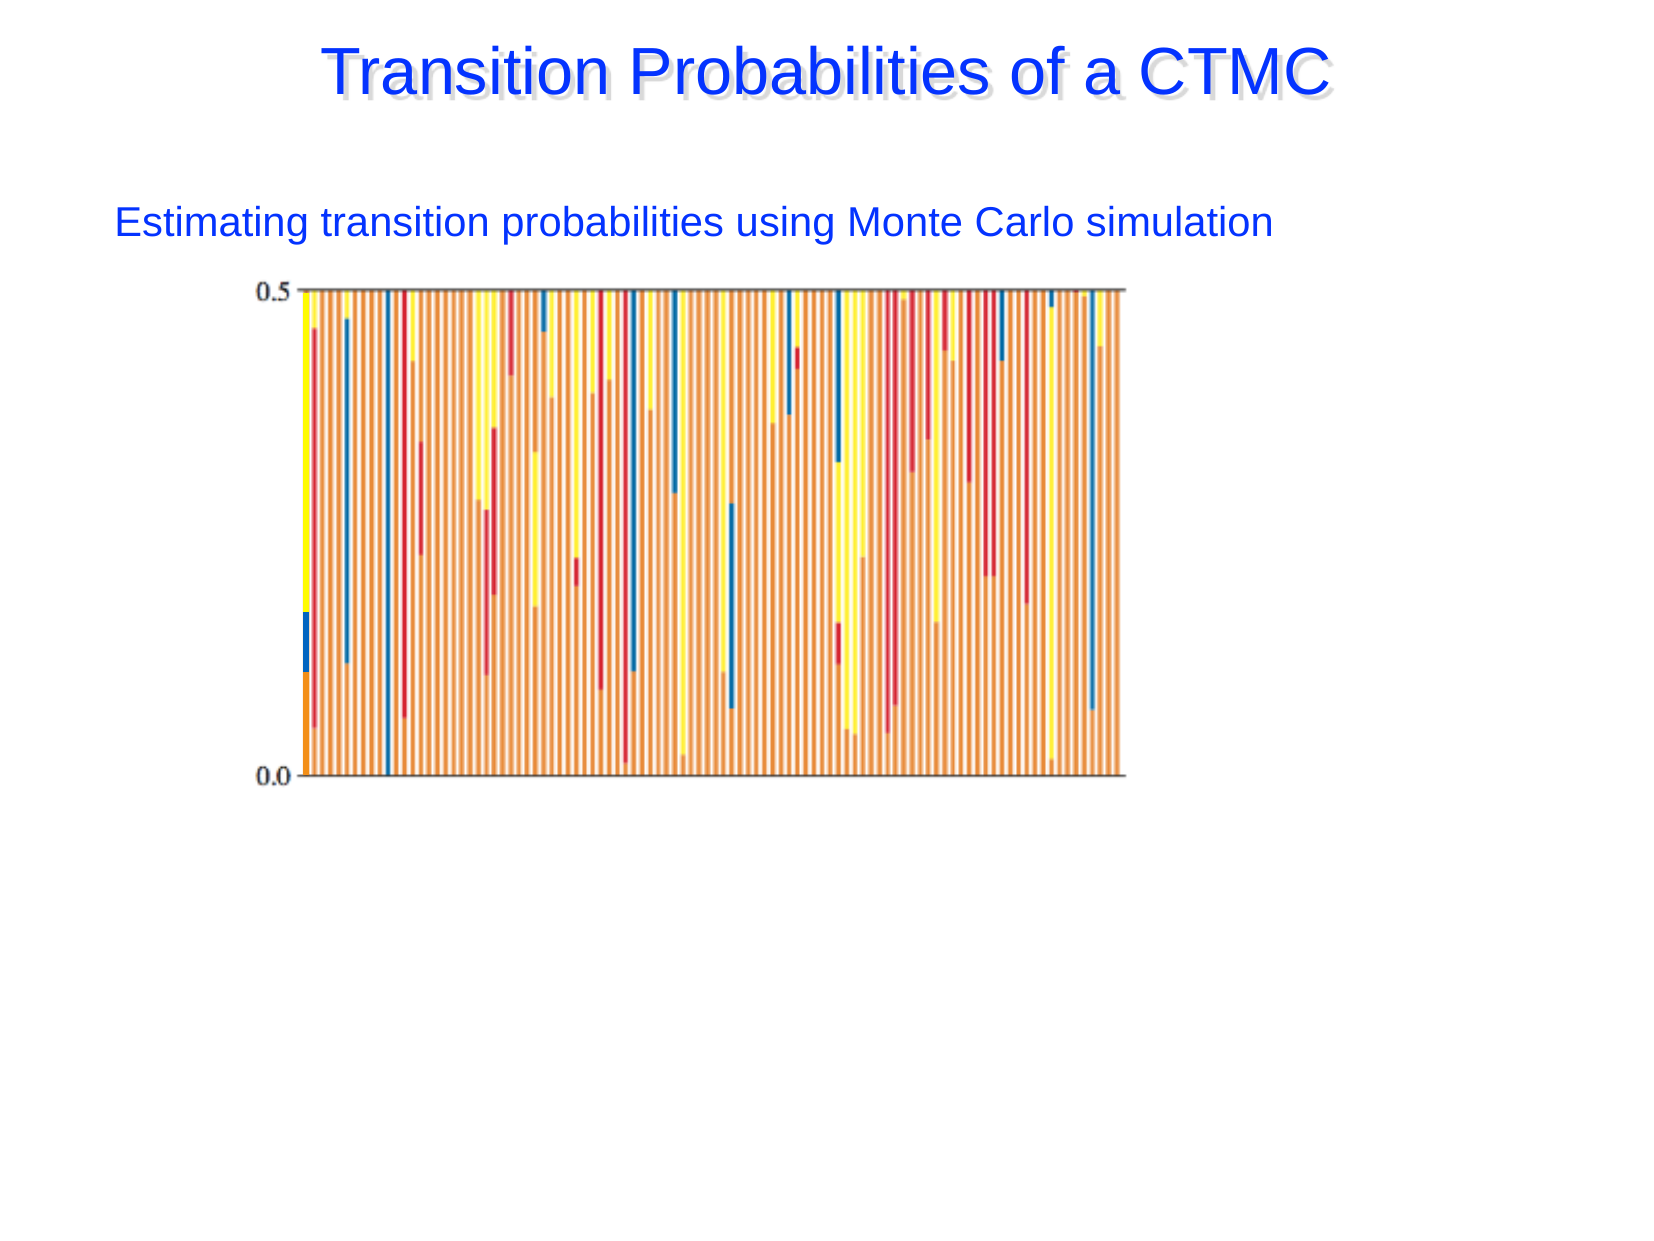

Transition Probabilities of a CTMC
Estimating transition probabilities using Monte Carlo simulation